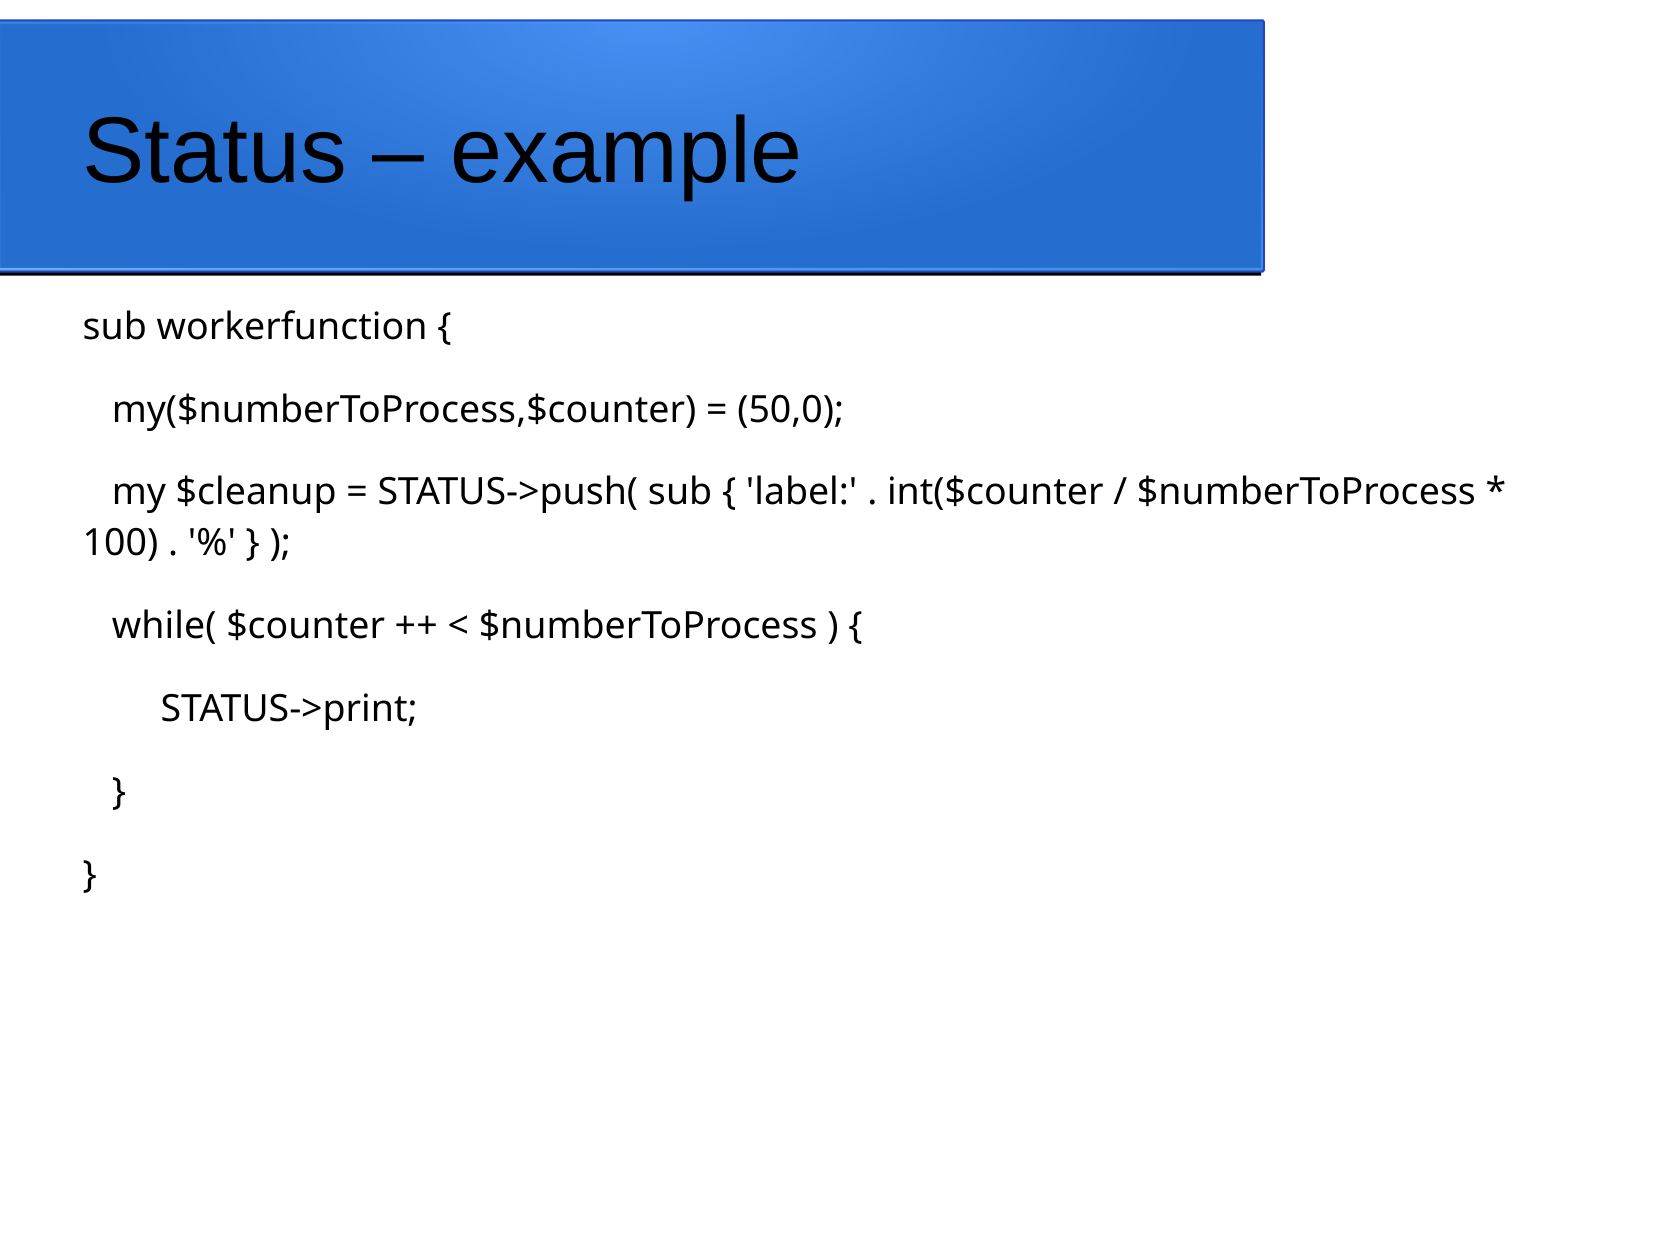

# Status – example
sub workerfunction {
 my($numberToProcess,$counter) = (50,0);
 my $cleanup = STATUS->push( sub { 'label:' . int($counter / $numberToProcess * 100) . '%' } );
 while( $counter ++ < $numberToProcess ) {
 STATUS->print;
 }
}